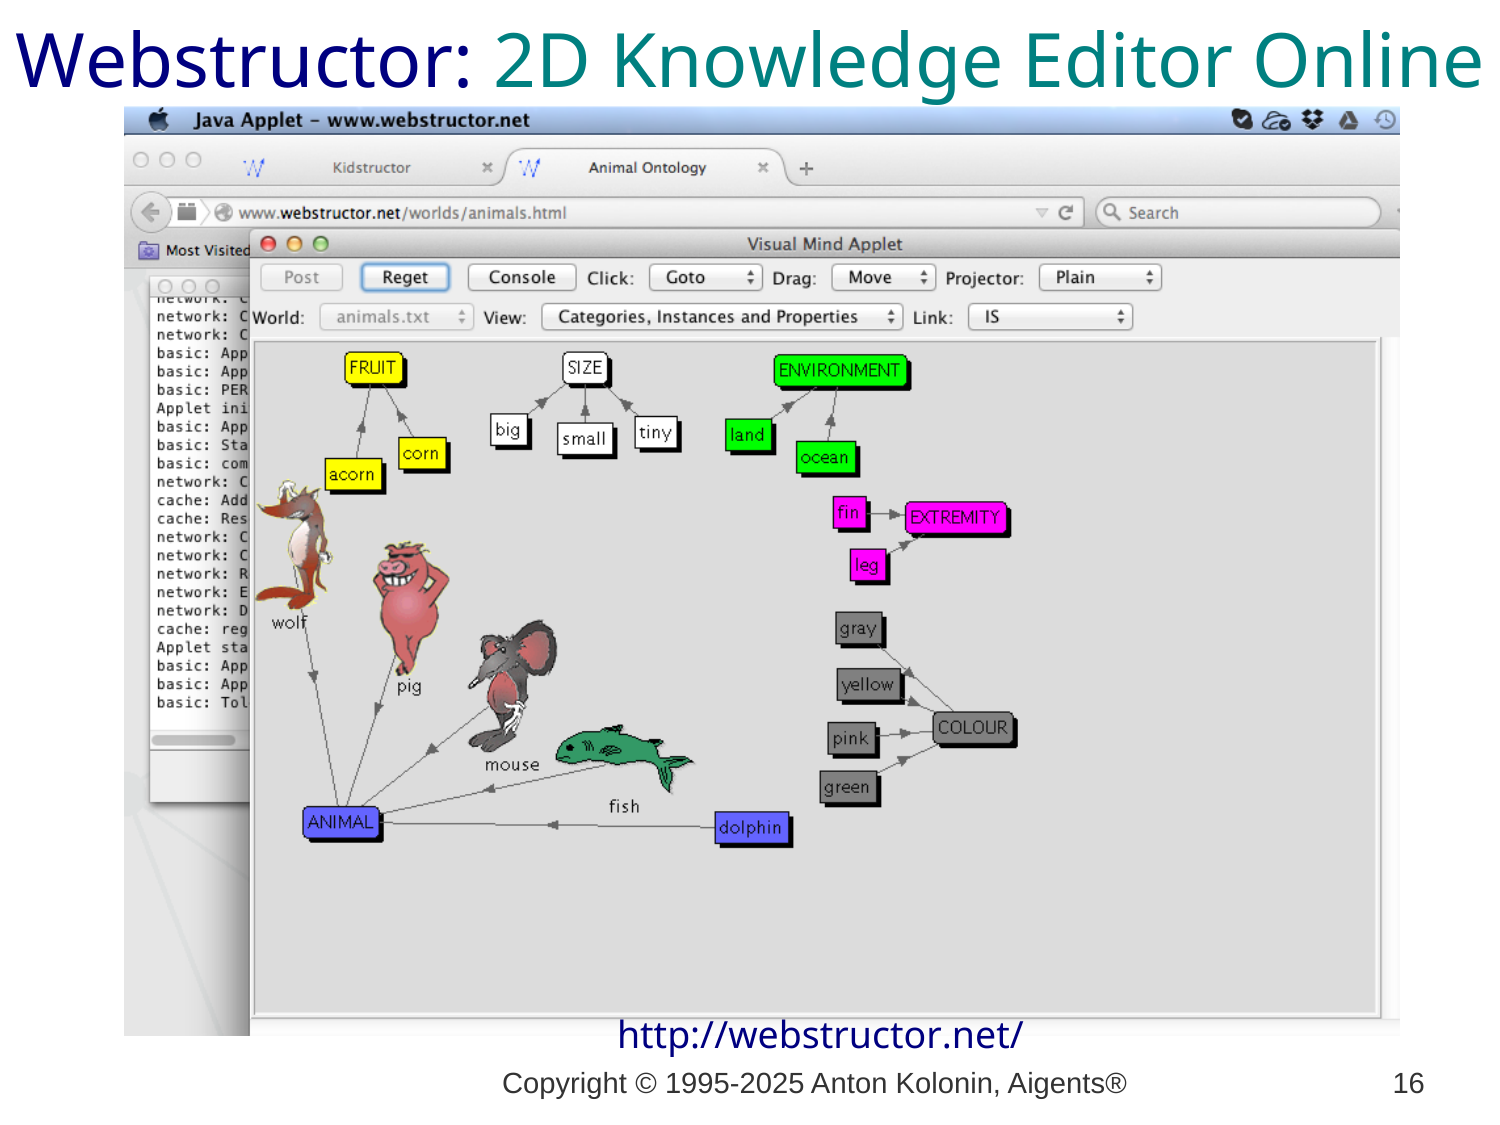

Webstructor: 2D Knowledge Editor Online
http://webstructor.net/
Copyright © 1995-2025 Anton Kolonin, Aigents®
16